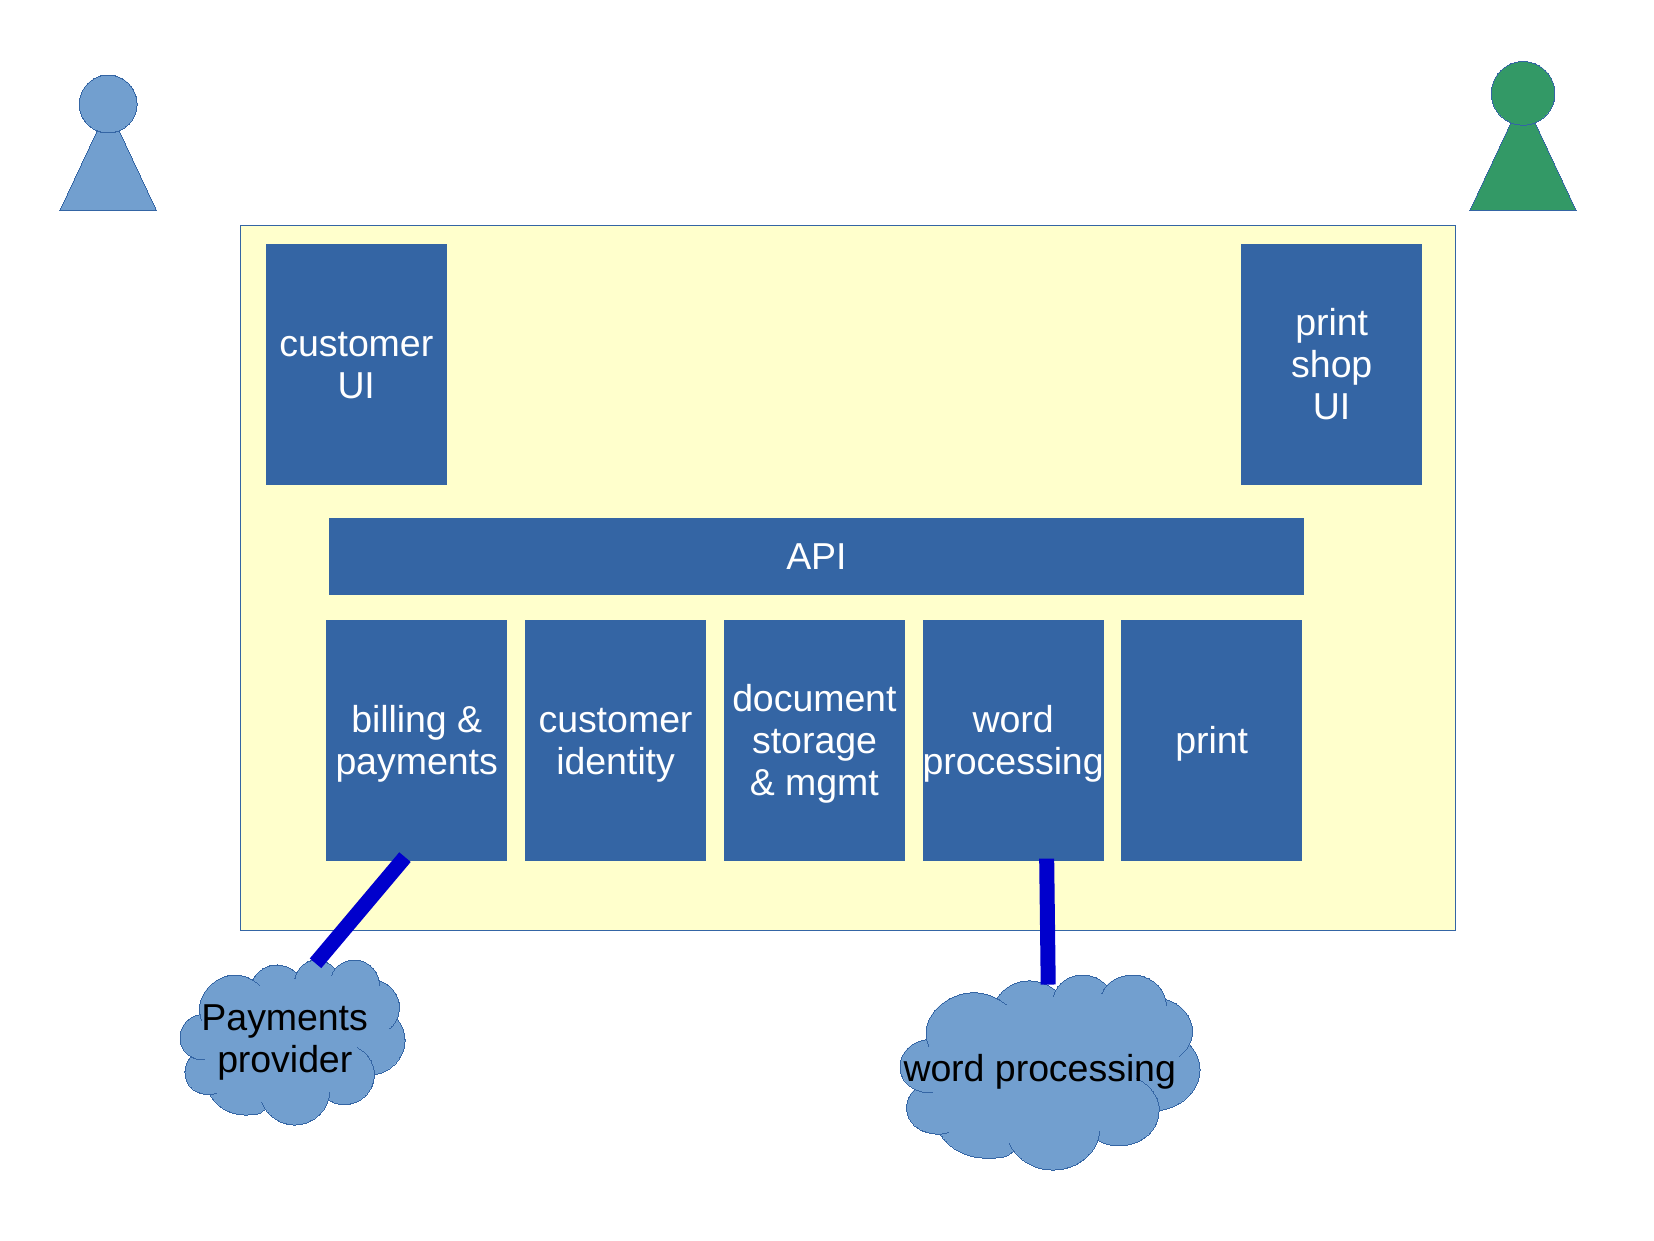

customer
UI
print
shop
UI
API
billing &
payments
customer
identity
document
storage
& mgmt
word
processing
print
Payments
provider
word processing